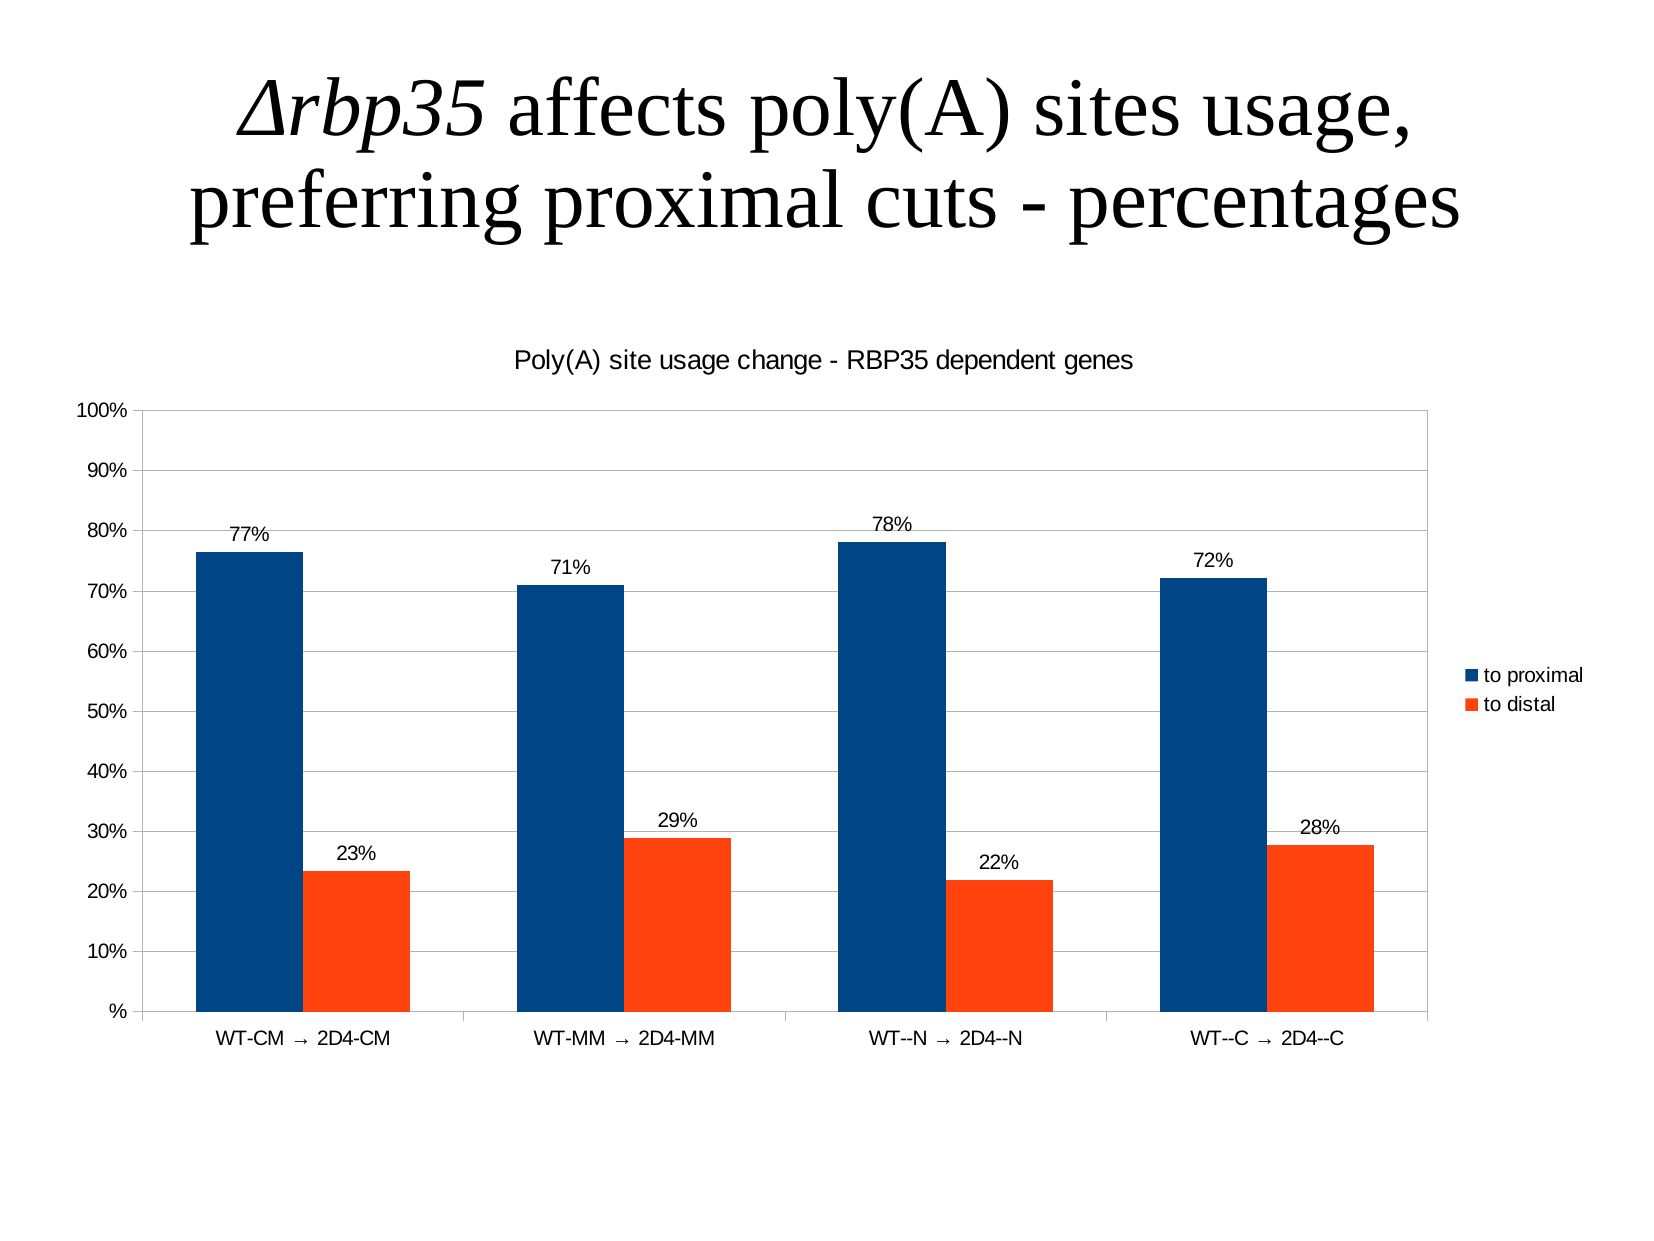

# Δrbp35 affects poly(A) sites usage, preferring proximal cuts - percentages
### Chart: Poly(A) site usage change - RBP35 dependent genes
| Category | to proximal | to distal |
|---|---|---|
| WT-CM → 2D4-CM | 0.7651 | 0.2349 |
| WT-MM → 2D4-MM | 0.7104 | 0.2896 |
| WT--N → 2D4--N | 0.7809 | 0.2191 |
| WT--C → 2D4--C | 0.7224 | 0.2776 |